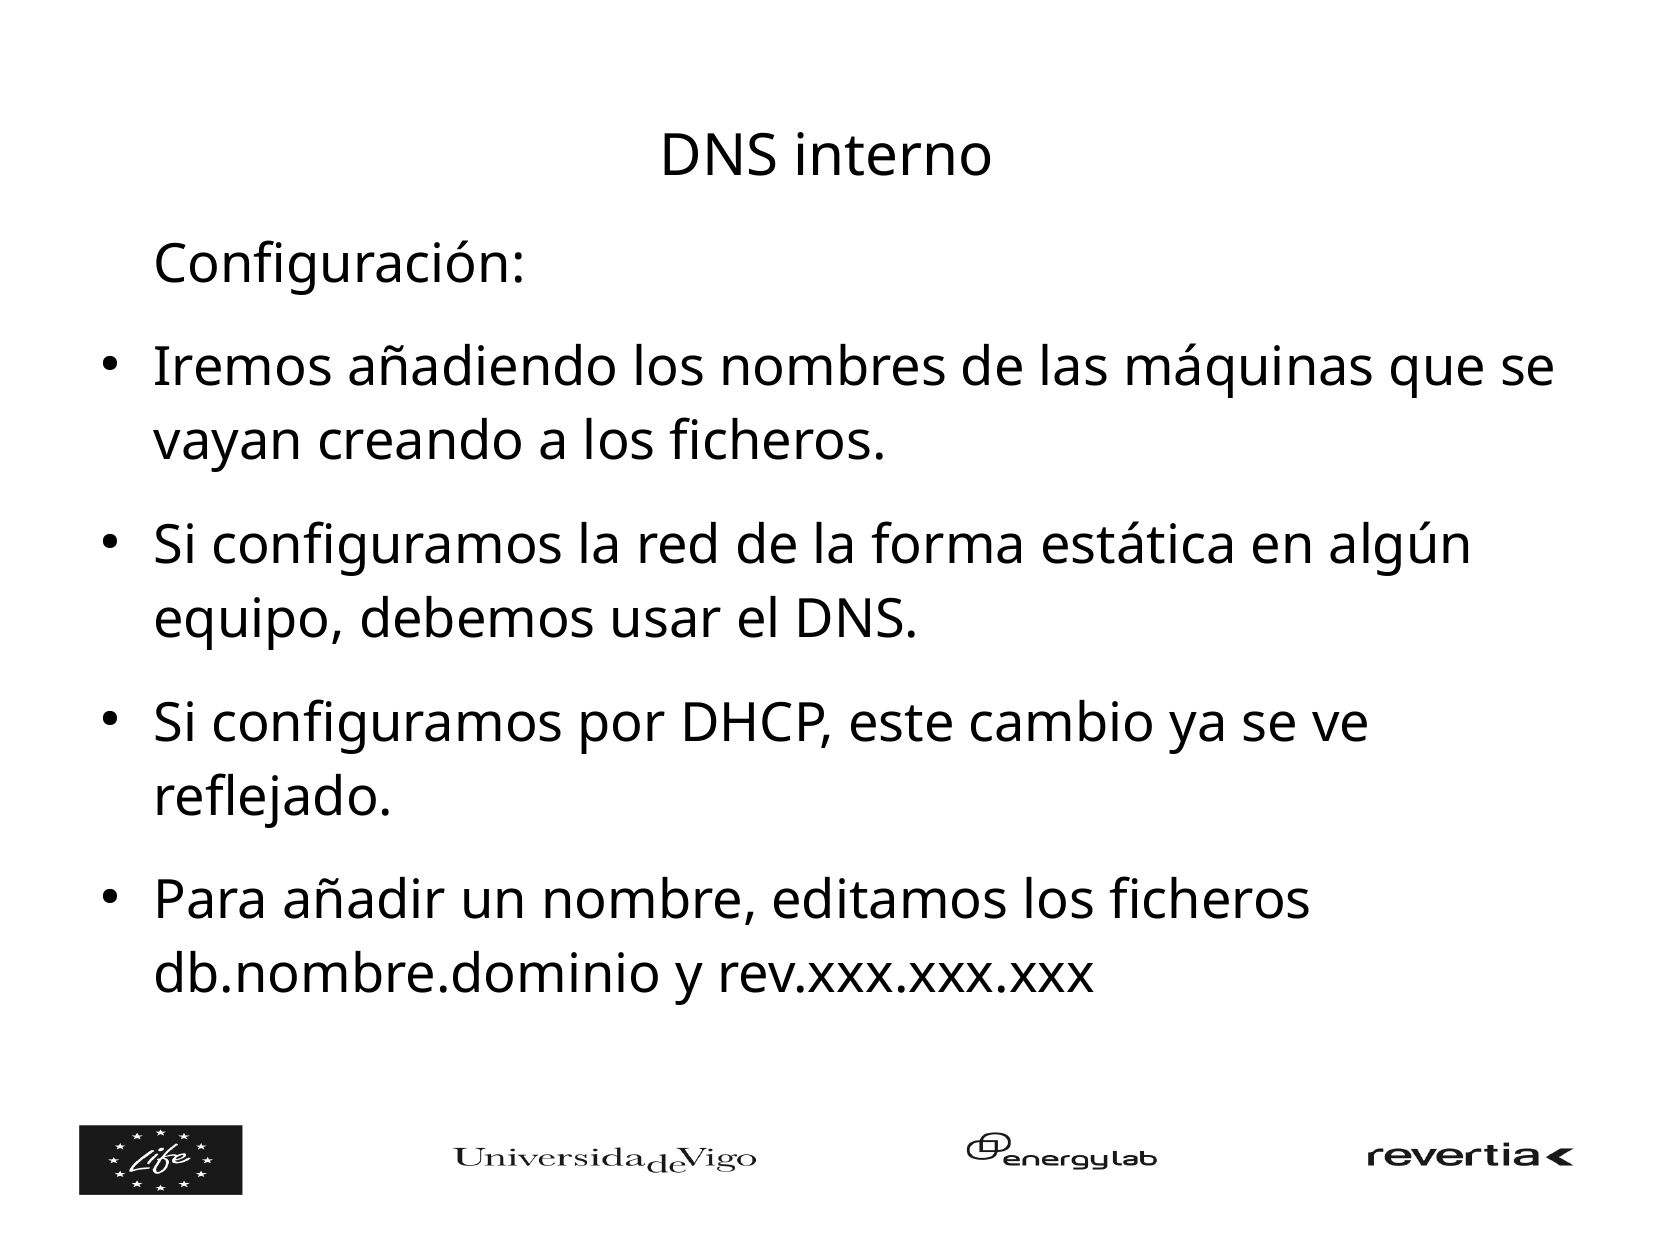

# DNS interno
Configuración:
Iremos añadiendo los nombres de las máquinas que se vayan creando a los ficheros.
Si configuramos la red de la forma estática en algún equipo, debemos usar el DNS.
Si configuramos por DHCP, este cambio ya se ve reflejado.
Para añadir un nombre, editamos los ficheros db.nombre.dominio y rev.xxx.xxx.xxx